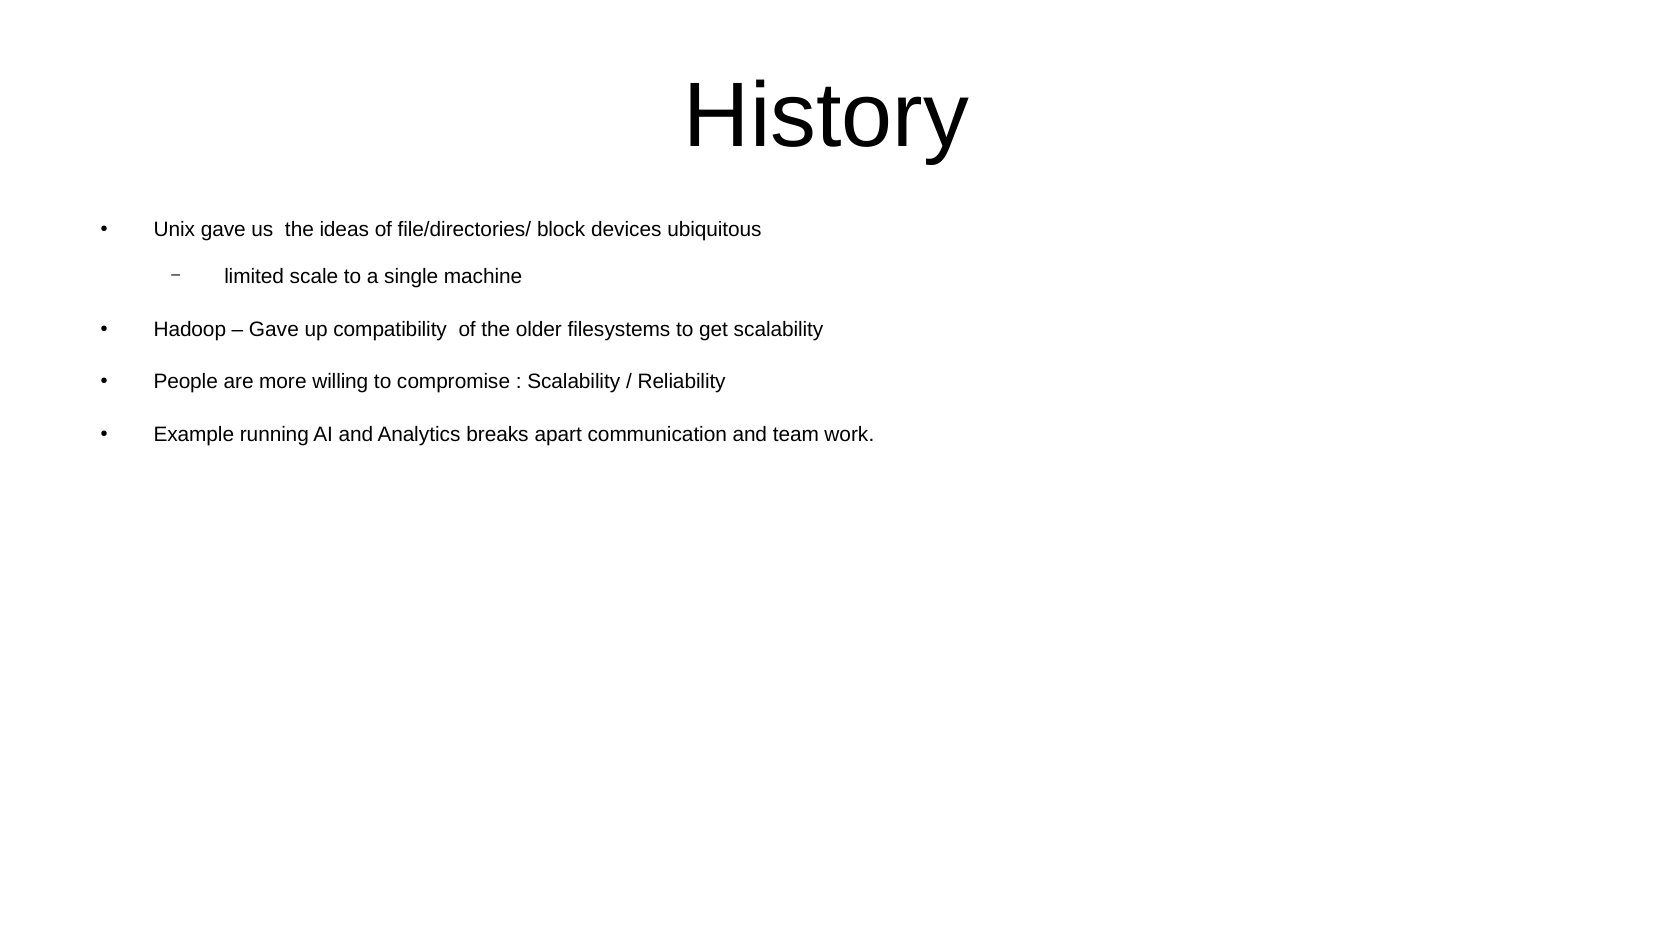

# History
Unix gave us the ideas of file/directories/ block devices ubiquitous
limited scale to a single machine
Hadoop – Gave up compatibility of the older filesystems to get scalability
People are more willing to compromise : Scalability / Reliability
Example running AI and Analytics breaks apart communication and team work.